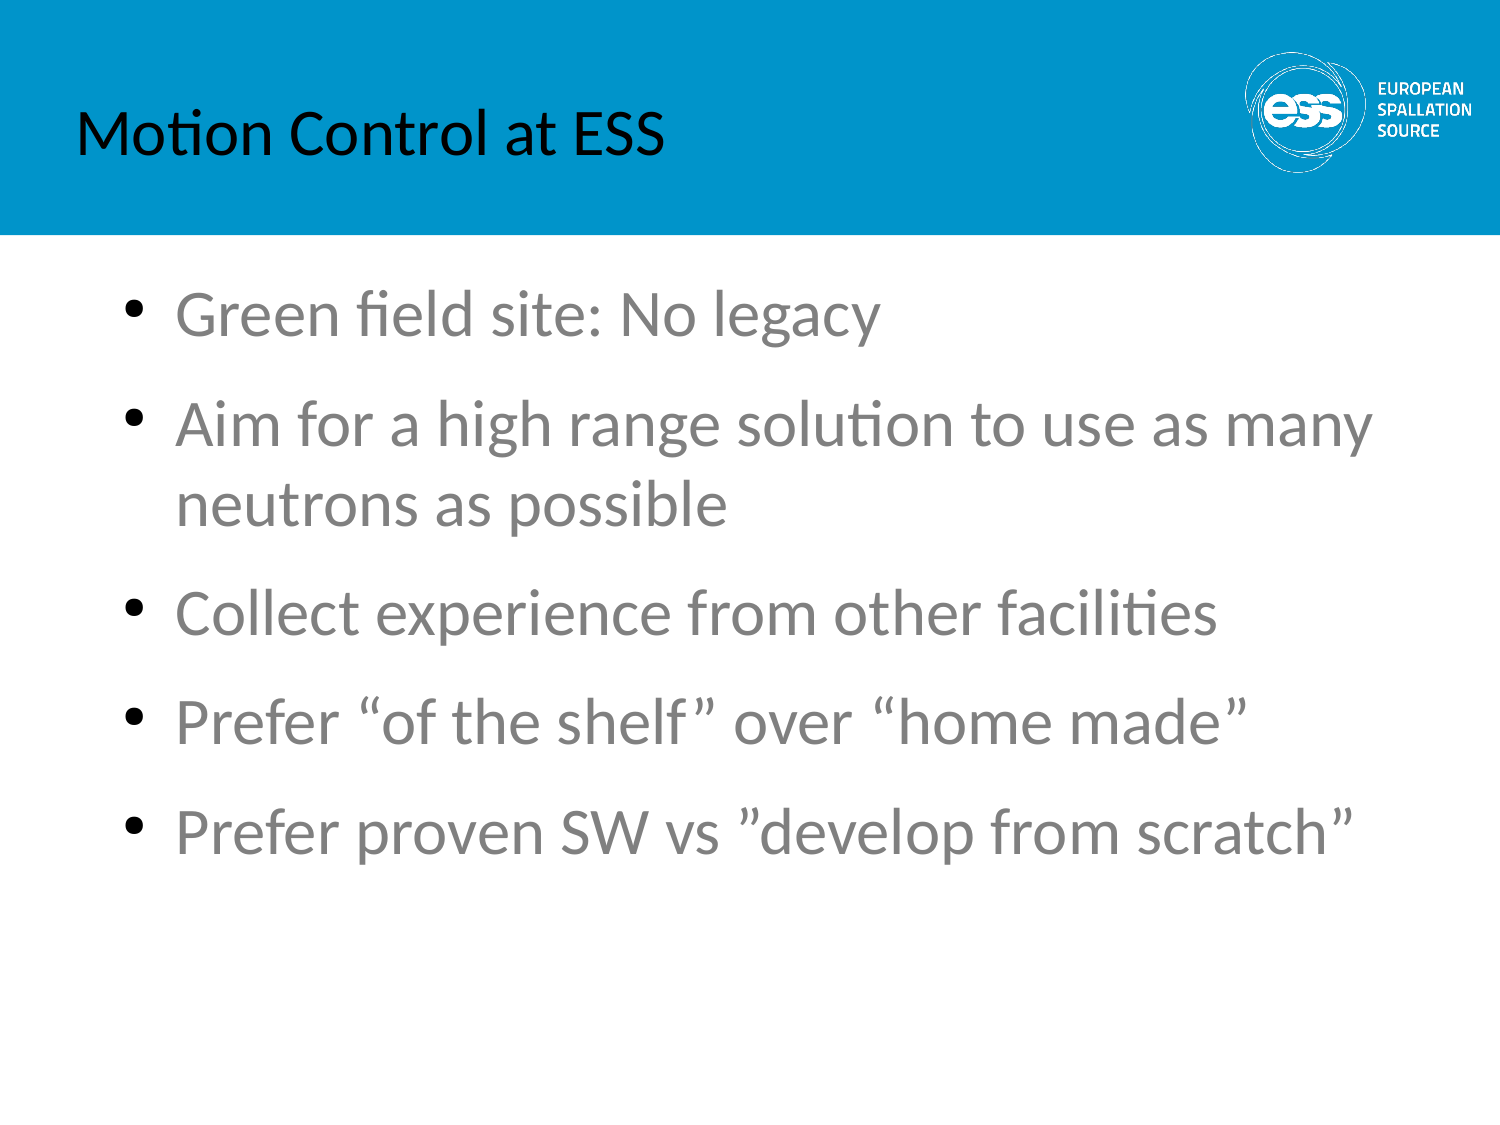

# Motion Control at ESS
Green field site: No legacy
Aim for a high range solution to use as many neutrons as possible
Collect experience from other facilities
Prefer “of the shelf” over “home made”
Prefer proven SW vs ”develop from scratch”